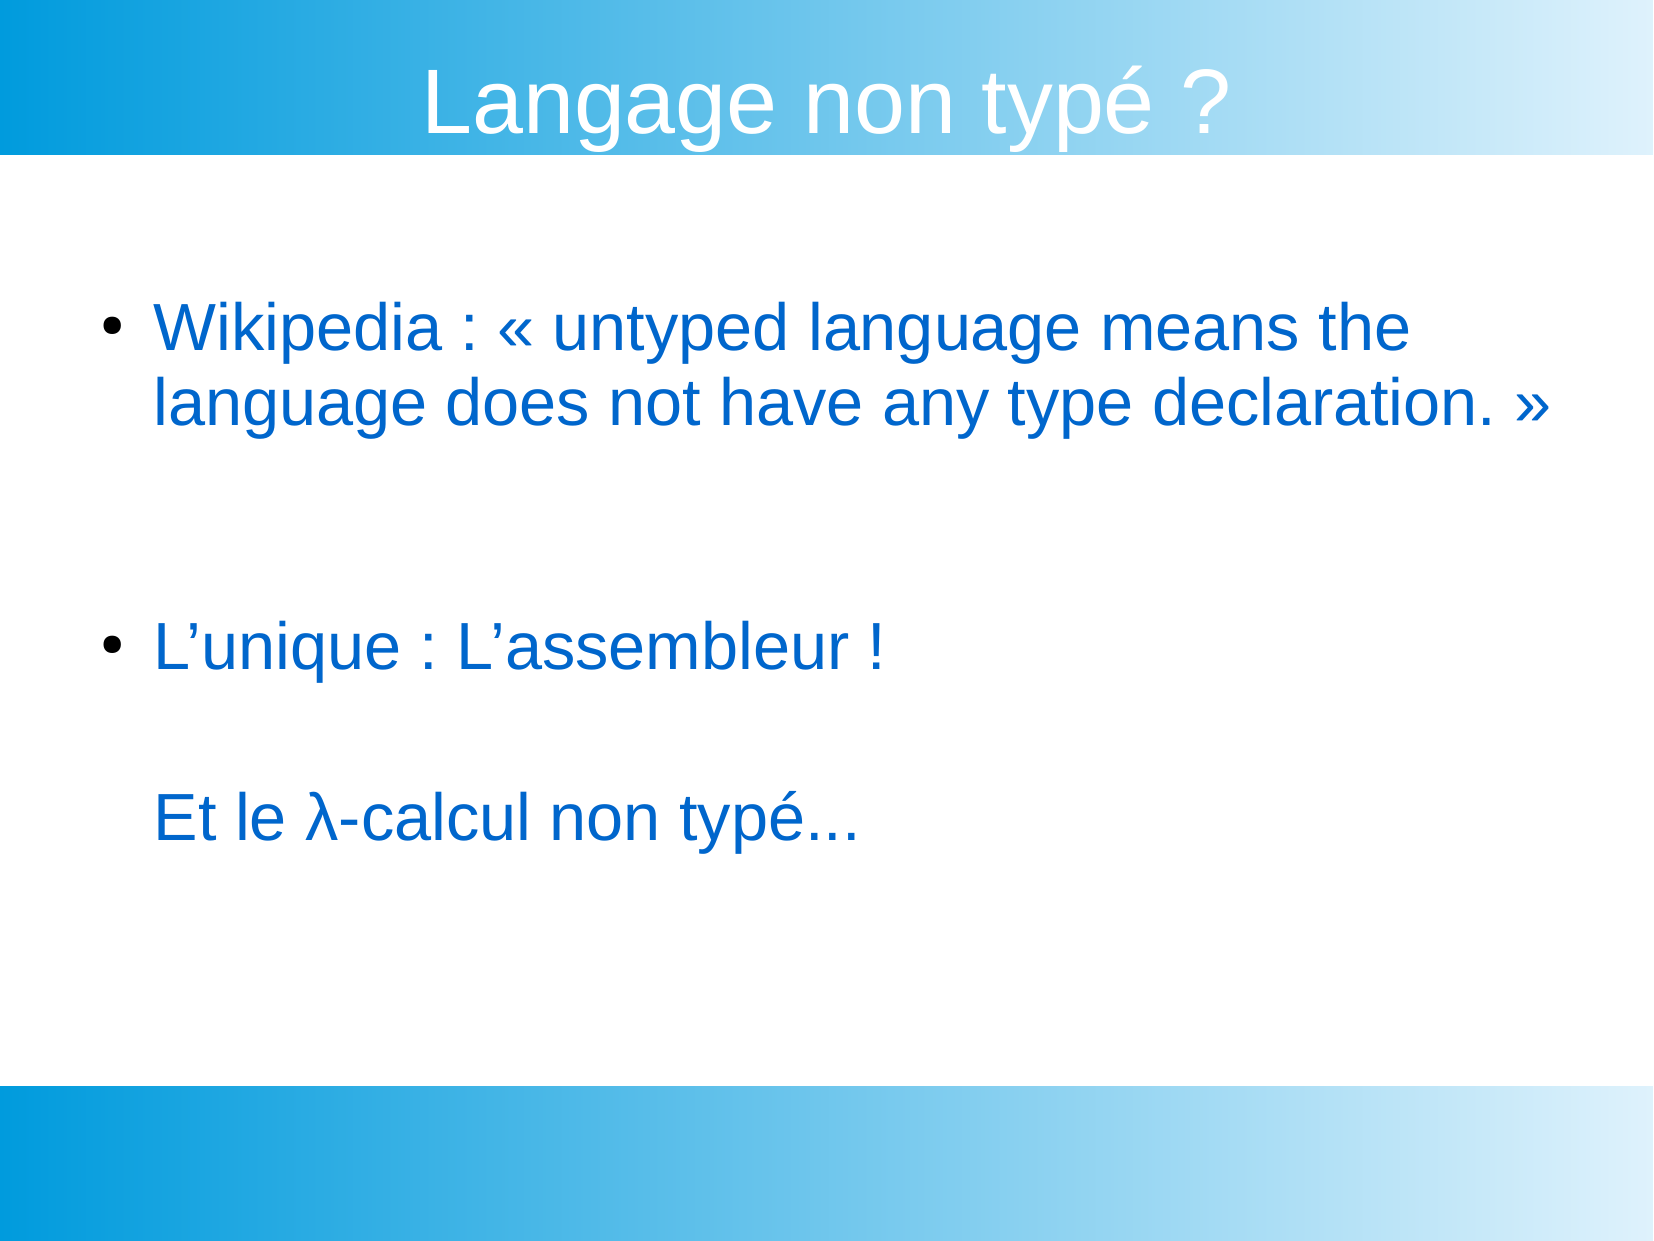

# Langage non typé ?
Wikipedia : « untyped language means the language does not have any type declaration. »
L’unique : L’assembleur !
Et le λ-calcul non typé...